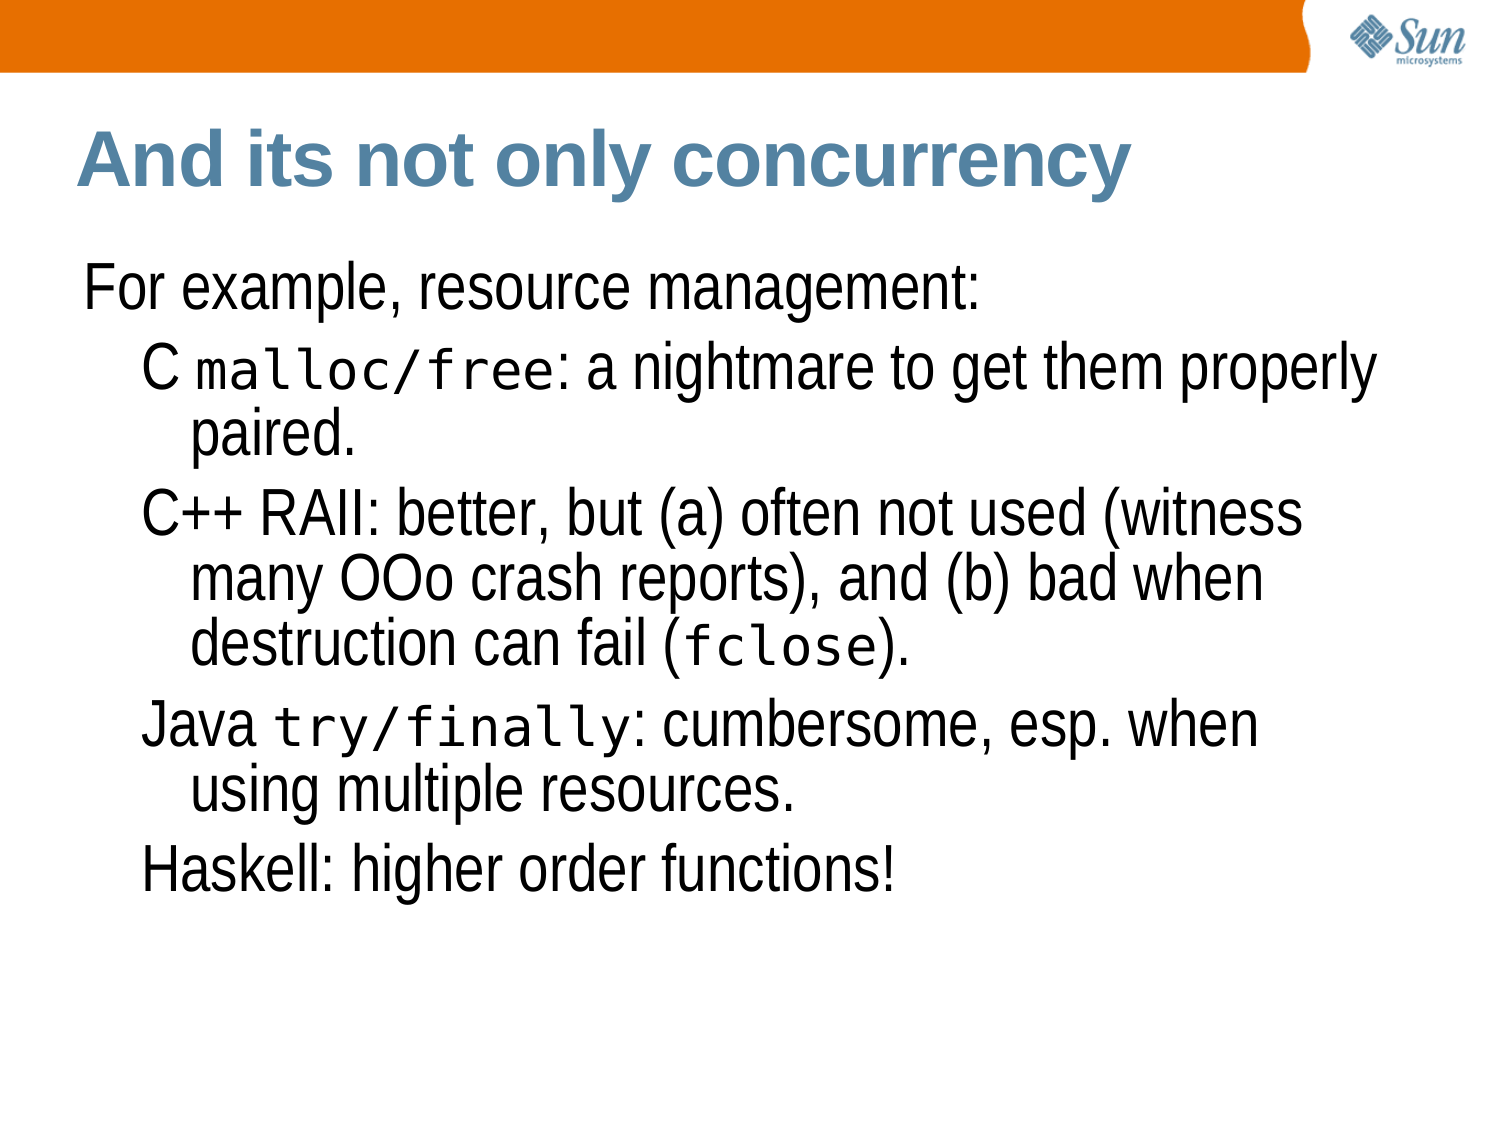

# And its not only concurrency
For example, resource management:
C malloc/free: a nightmare to get them properly paired.
C++ RAII: better, but (a) often not used (witness many OOo crash reports), and (b) bad when destruction can fail (fclose).
Java try/finally: cumbersome, esp. when using multiple resources.
Haskell: higher order functions!